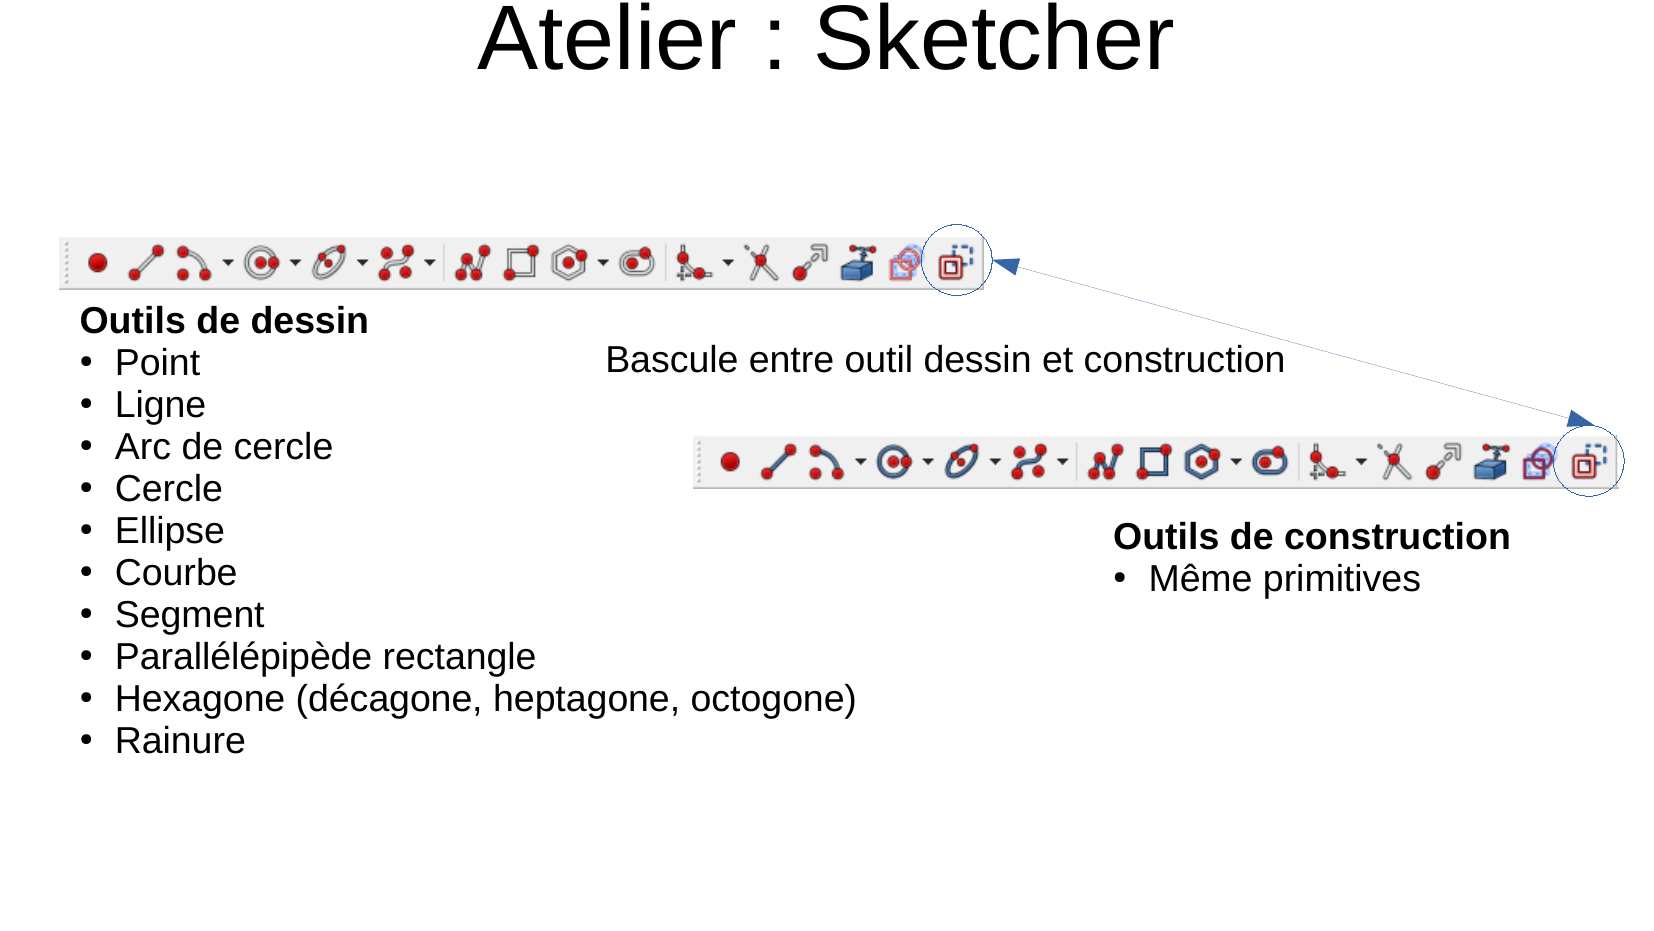

# Atelier : Sketcher
Outils de dessin
Point
Ligne
Arc de cercle
Cercle
Ellipse
Courbe
Segment
Parallélépipède rectangle
Hexagone (décagone, heptagone, octogone)
Rainure
Bascule entre outil dessin et construction
Outils de construction
Même primitives